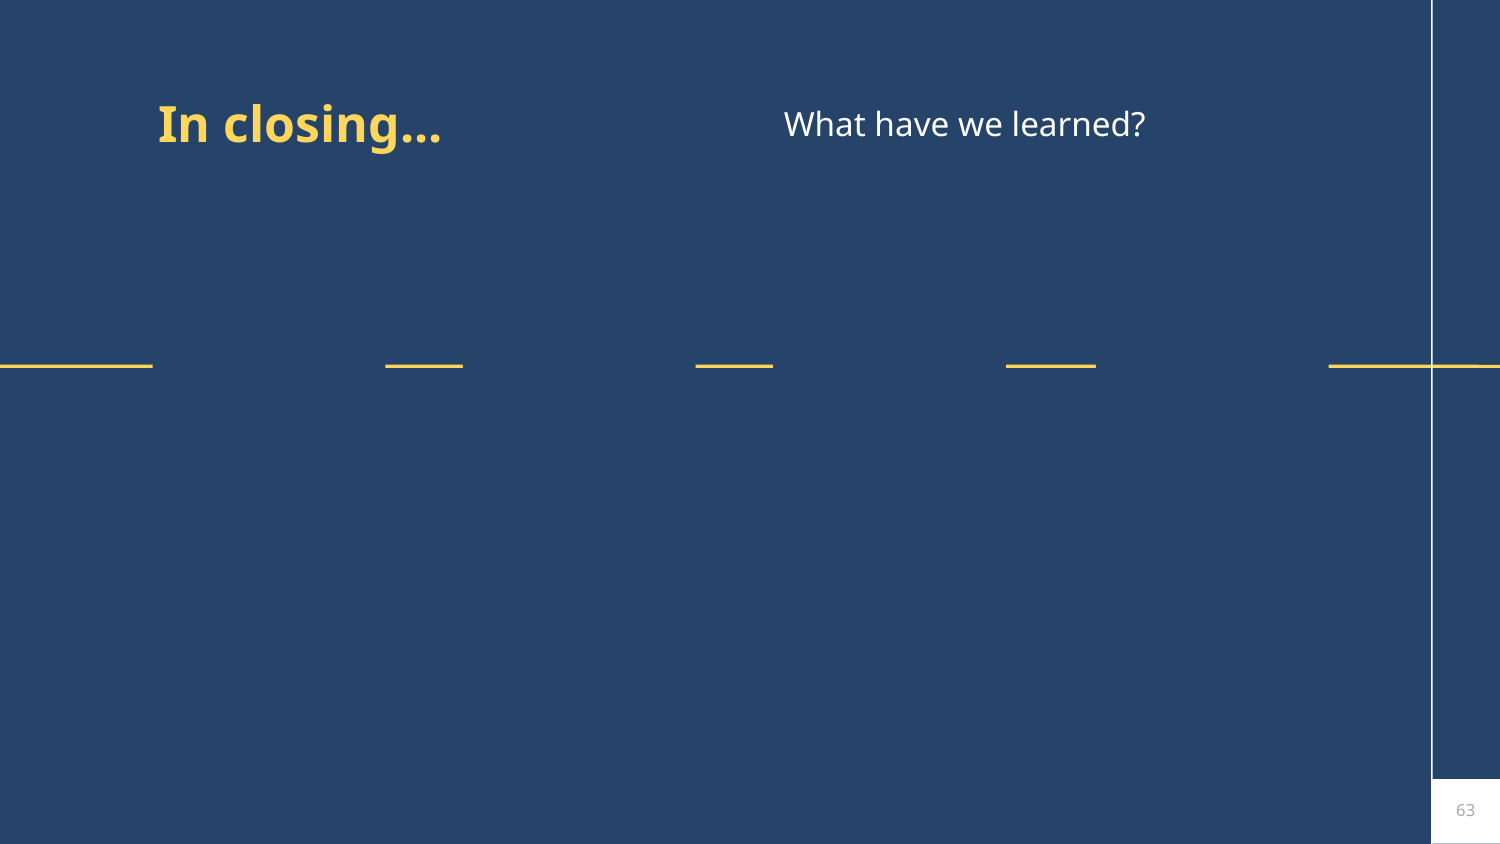

# In closing...
What have we learned?
Audio representations
Deep learning
VGGish
Results
Mel frequencies and spectrograms
Convolution, pooling, VGG, VGGish
Trained on AudioSet
Warm start performs the best but requires the most training